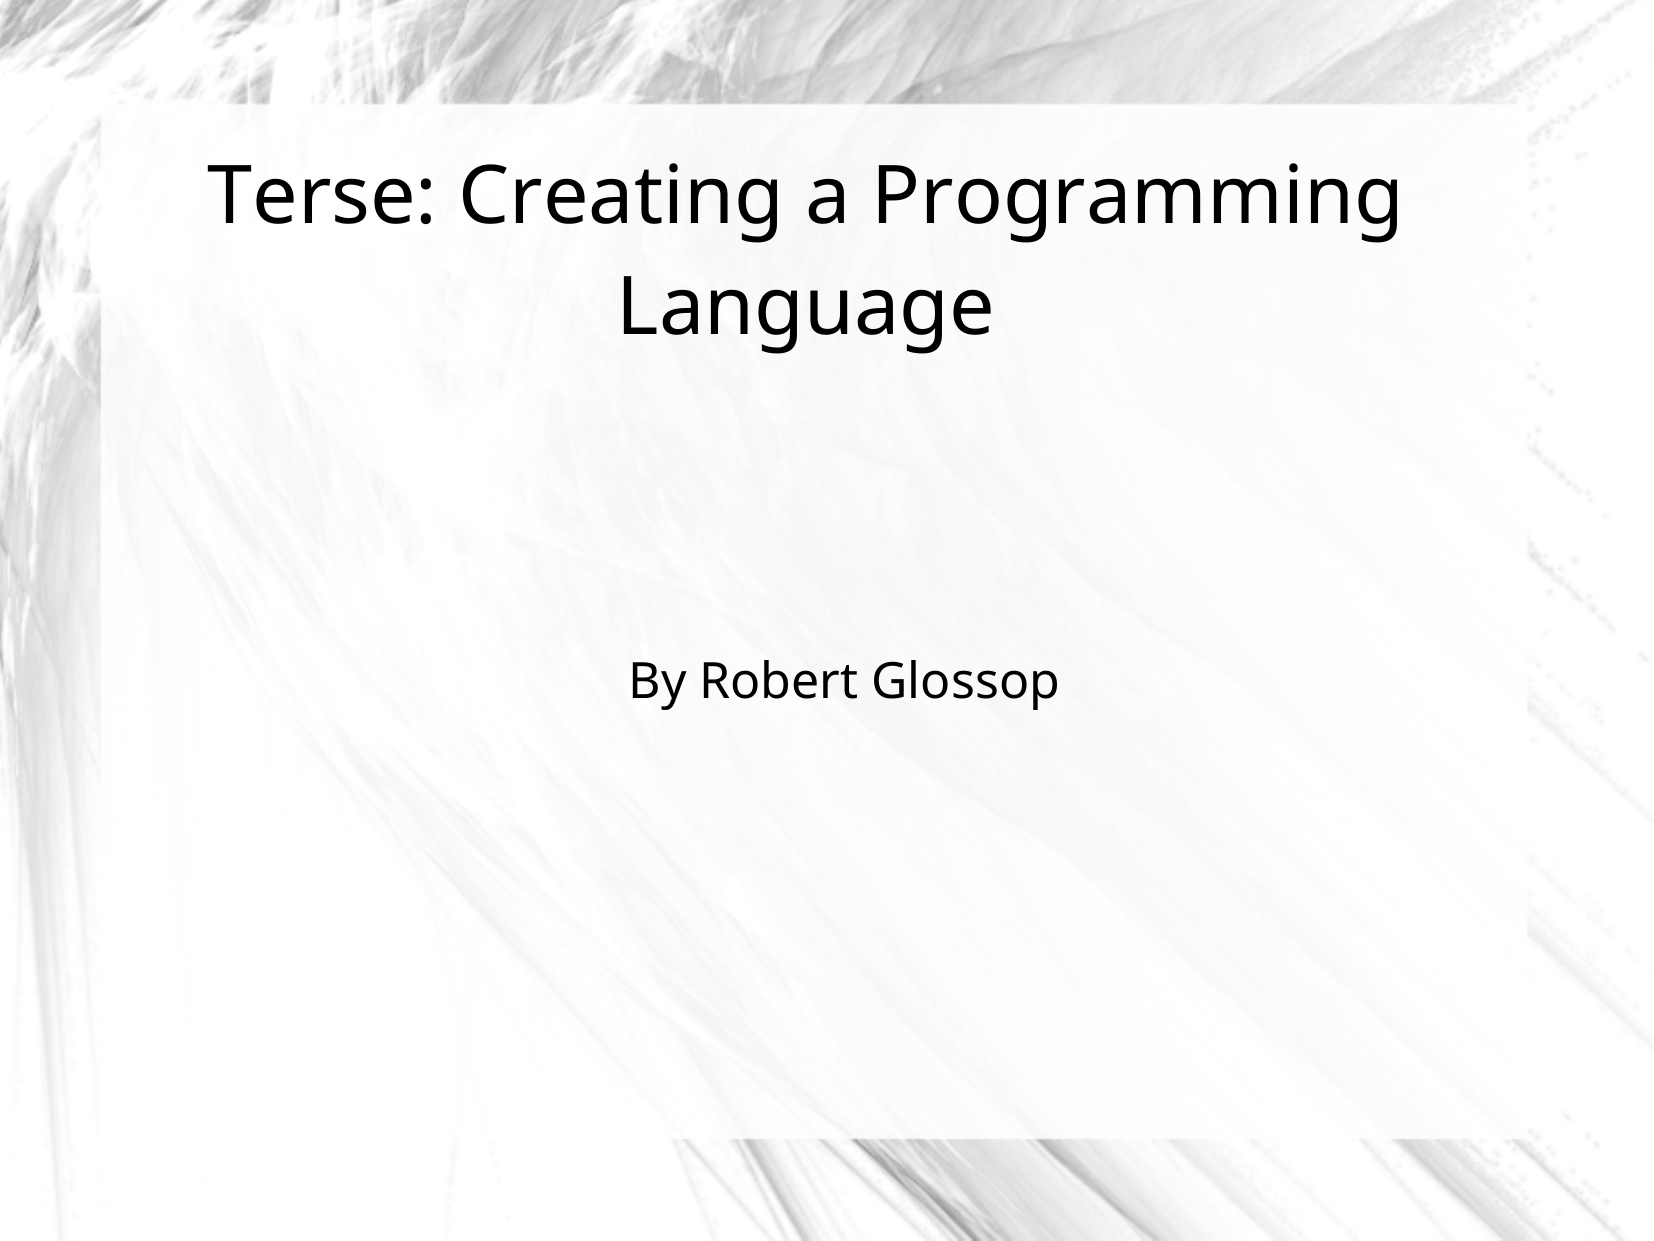

# Terse: Creating a Programming Language
By Robert Glossop